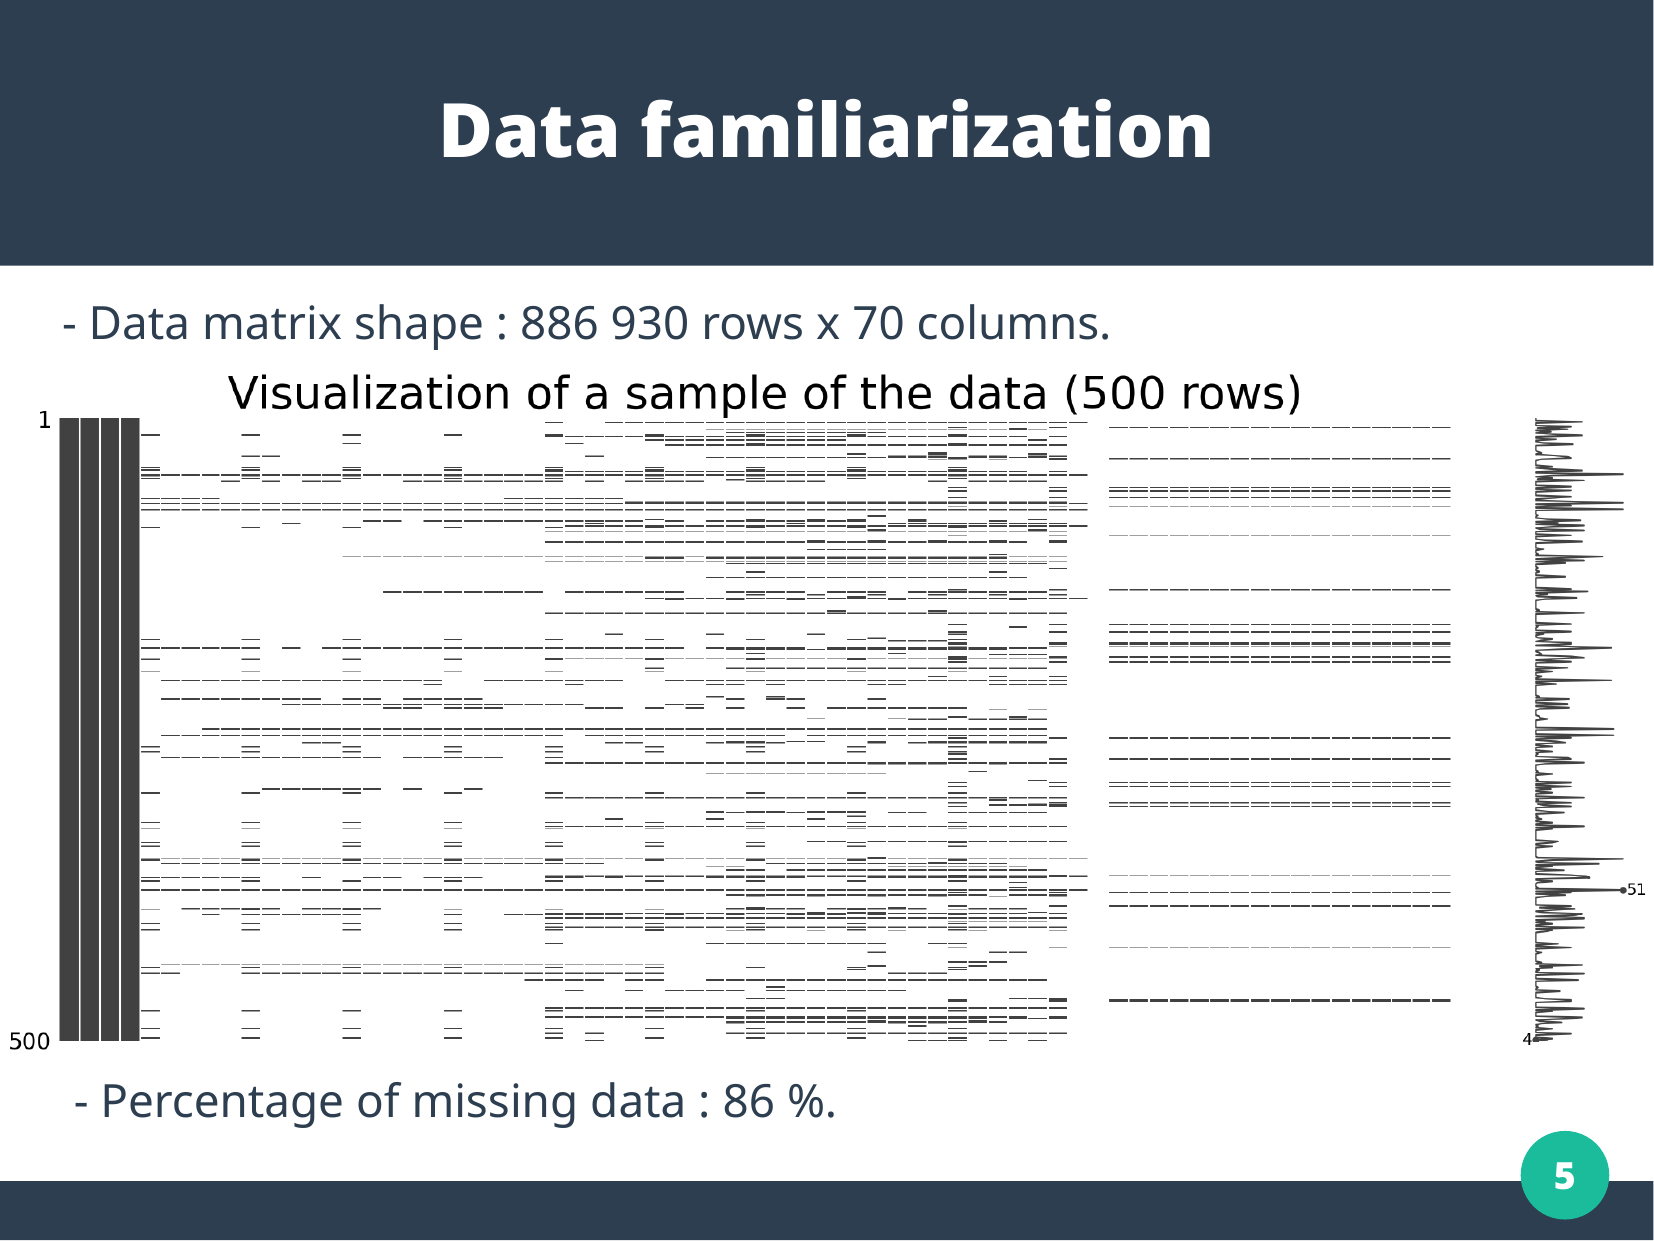

# Data familiarization
- Data matrix shape : 886 930 rows x 70 columns.
- Percentage of missing data : 86 %.
5